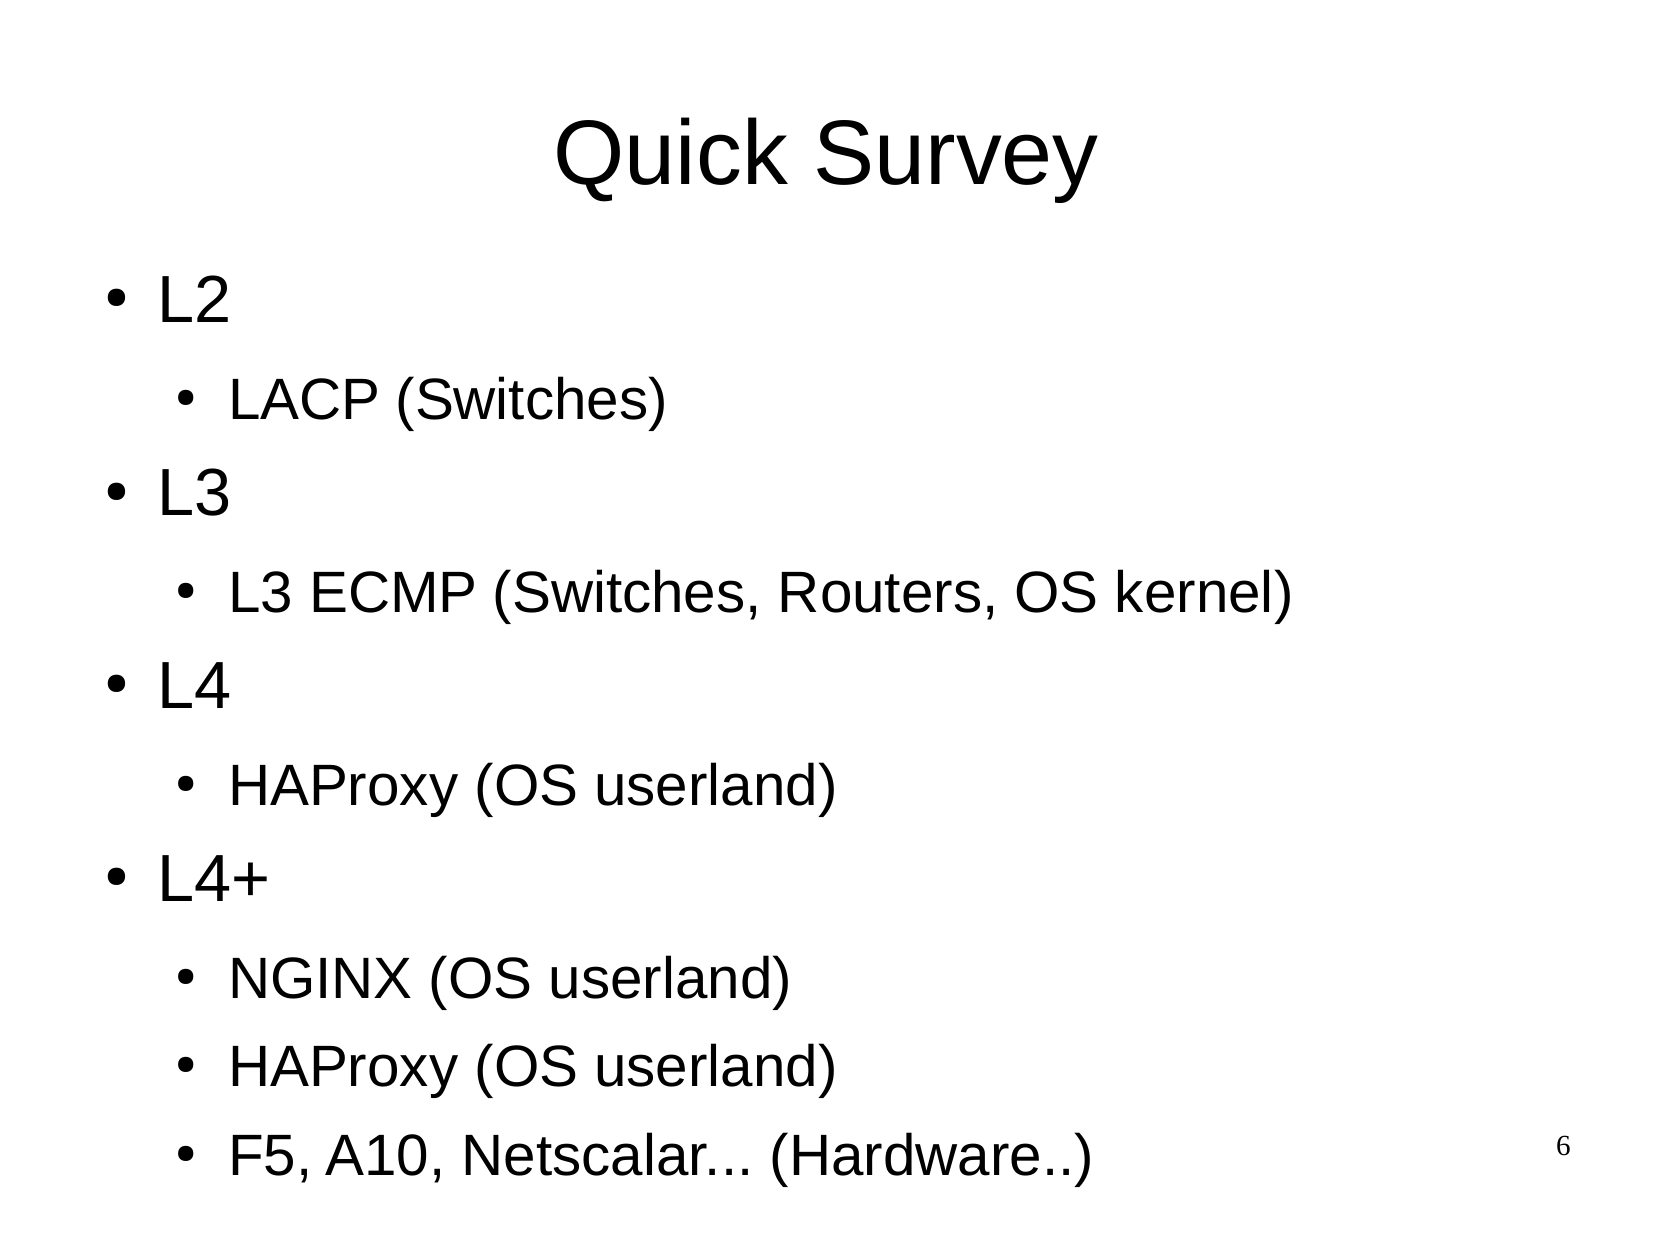

# Quick Survey
L2
LACP (Switches)
L3
L3 ECMP (Switches, Routers, OS kernel)
L4
HAProxy (OS userland)
L4+
NGINX (OS userland)
HAProxy (OS userland)
F5, A10, Netscalar... (Hardware..)
6